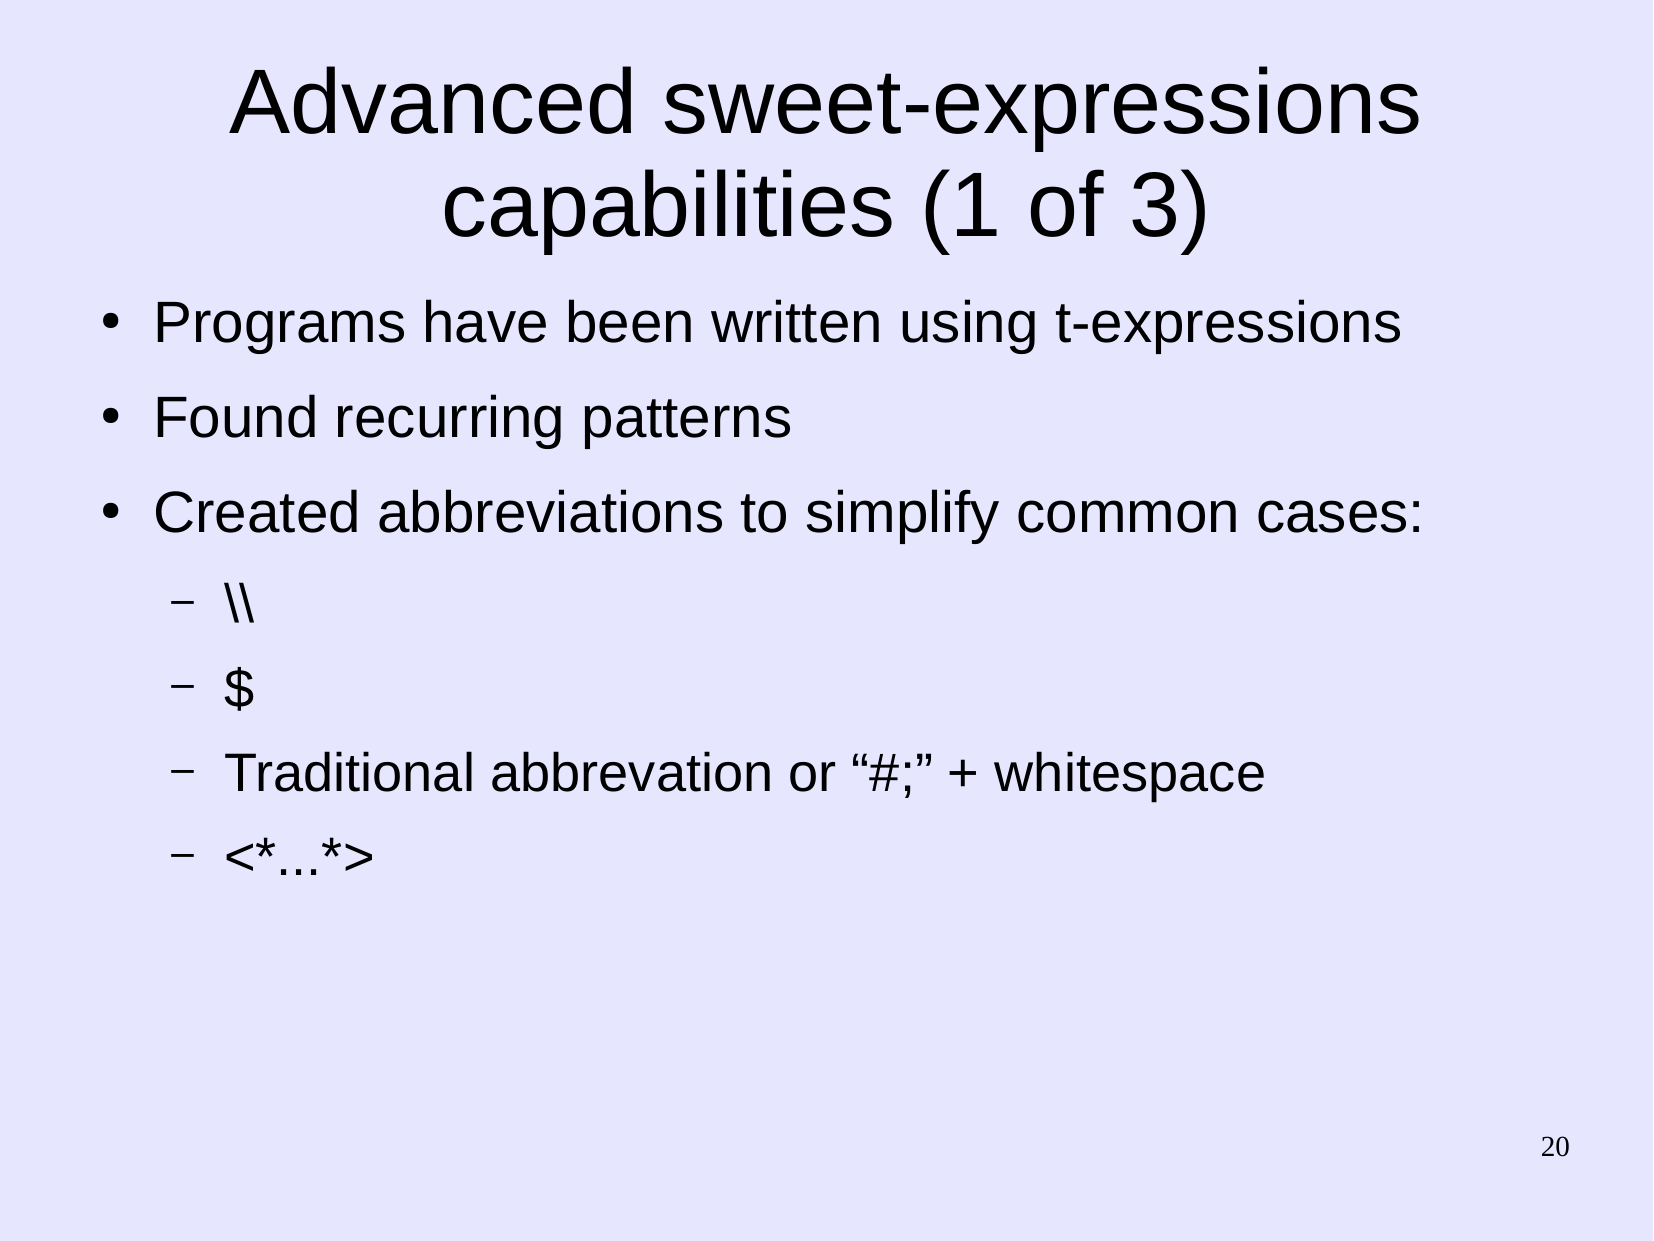

# Advanced sweet-expressions capabilities (1 of 3)
Programs have been written using t-expressions
Found recurring patterns
Created abbreviations to simplify common cases:
\\
$
Traditional abbrevation or “#;” + whitespace
<*...*>
20